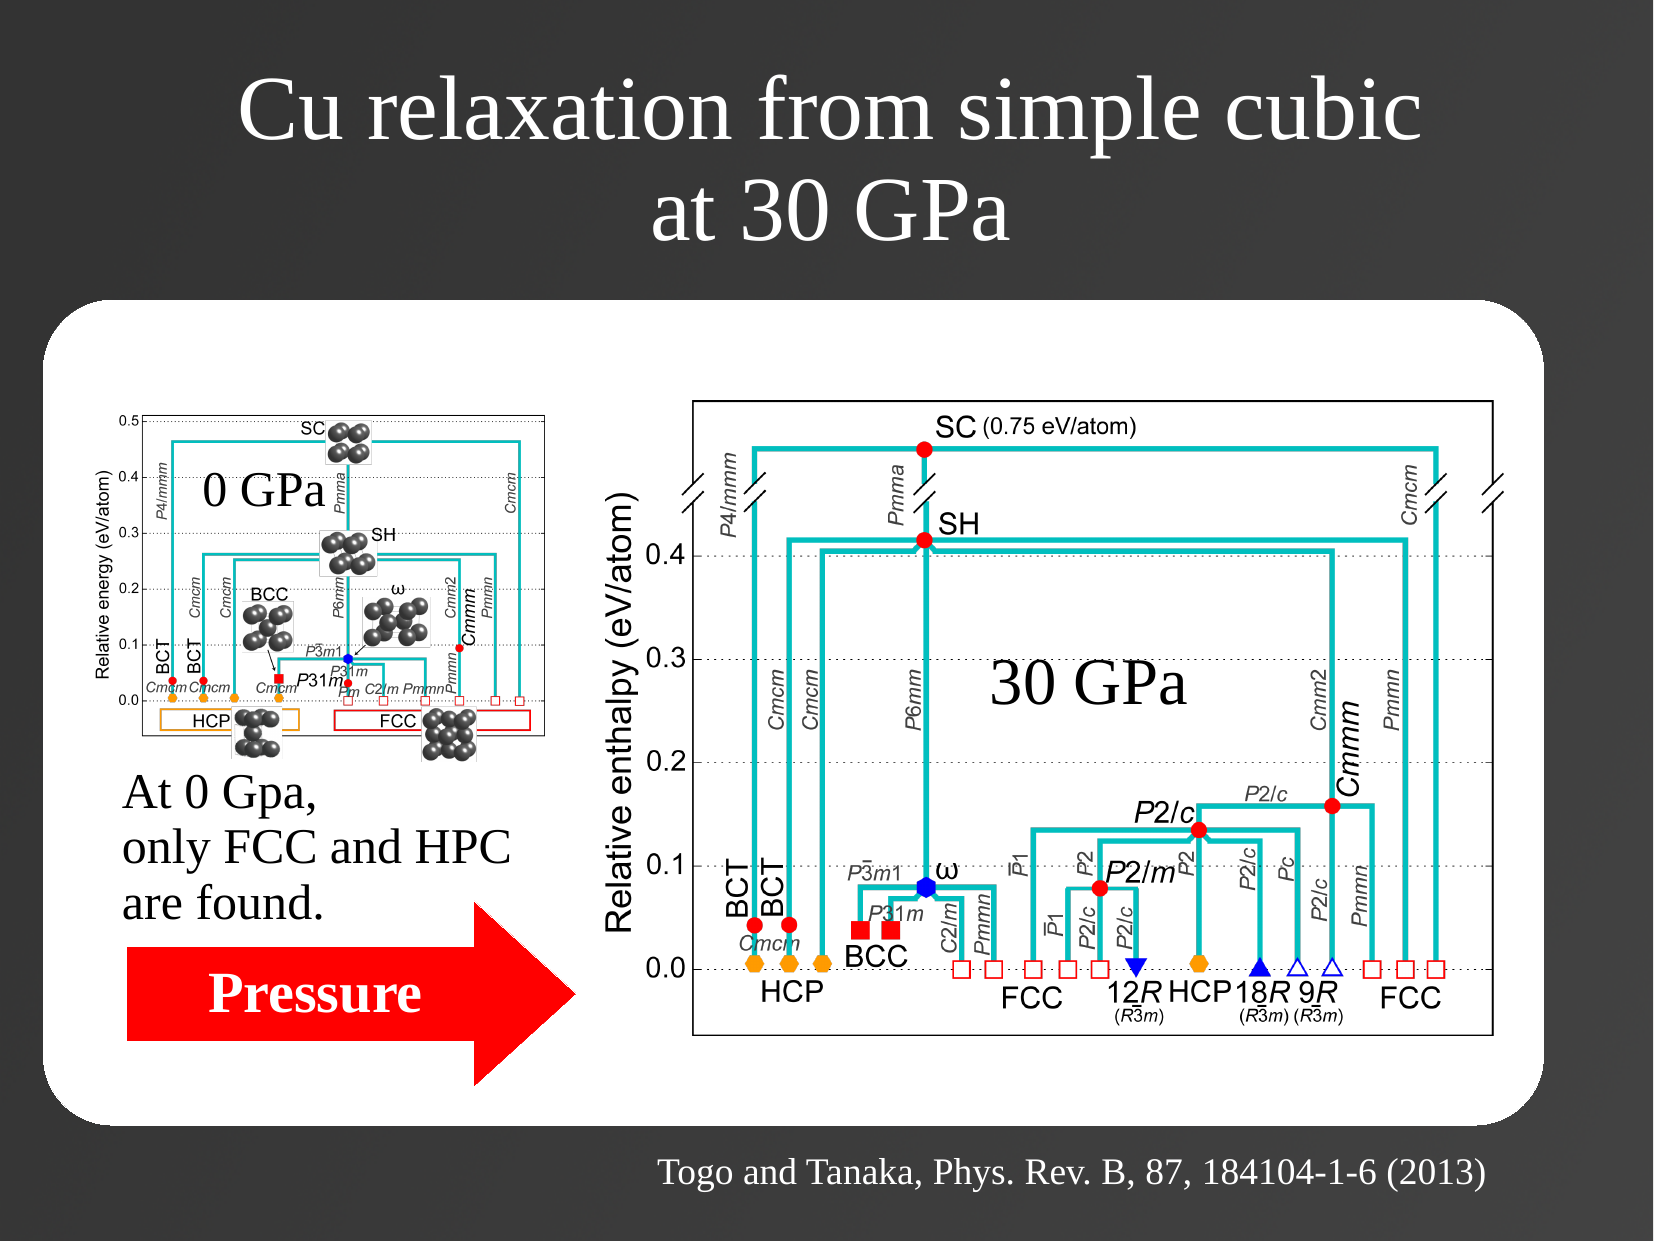

# Cu relaxation from simple cubic at 30 GPa
0 GPa
30 GPa
At 0 Gpa,
only FCC and HPC
are found.
Pressure
Togo and Tanaka, Phys. Rev. B, 87, 184104-1-6 (2013)